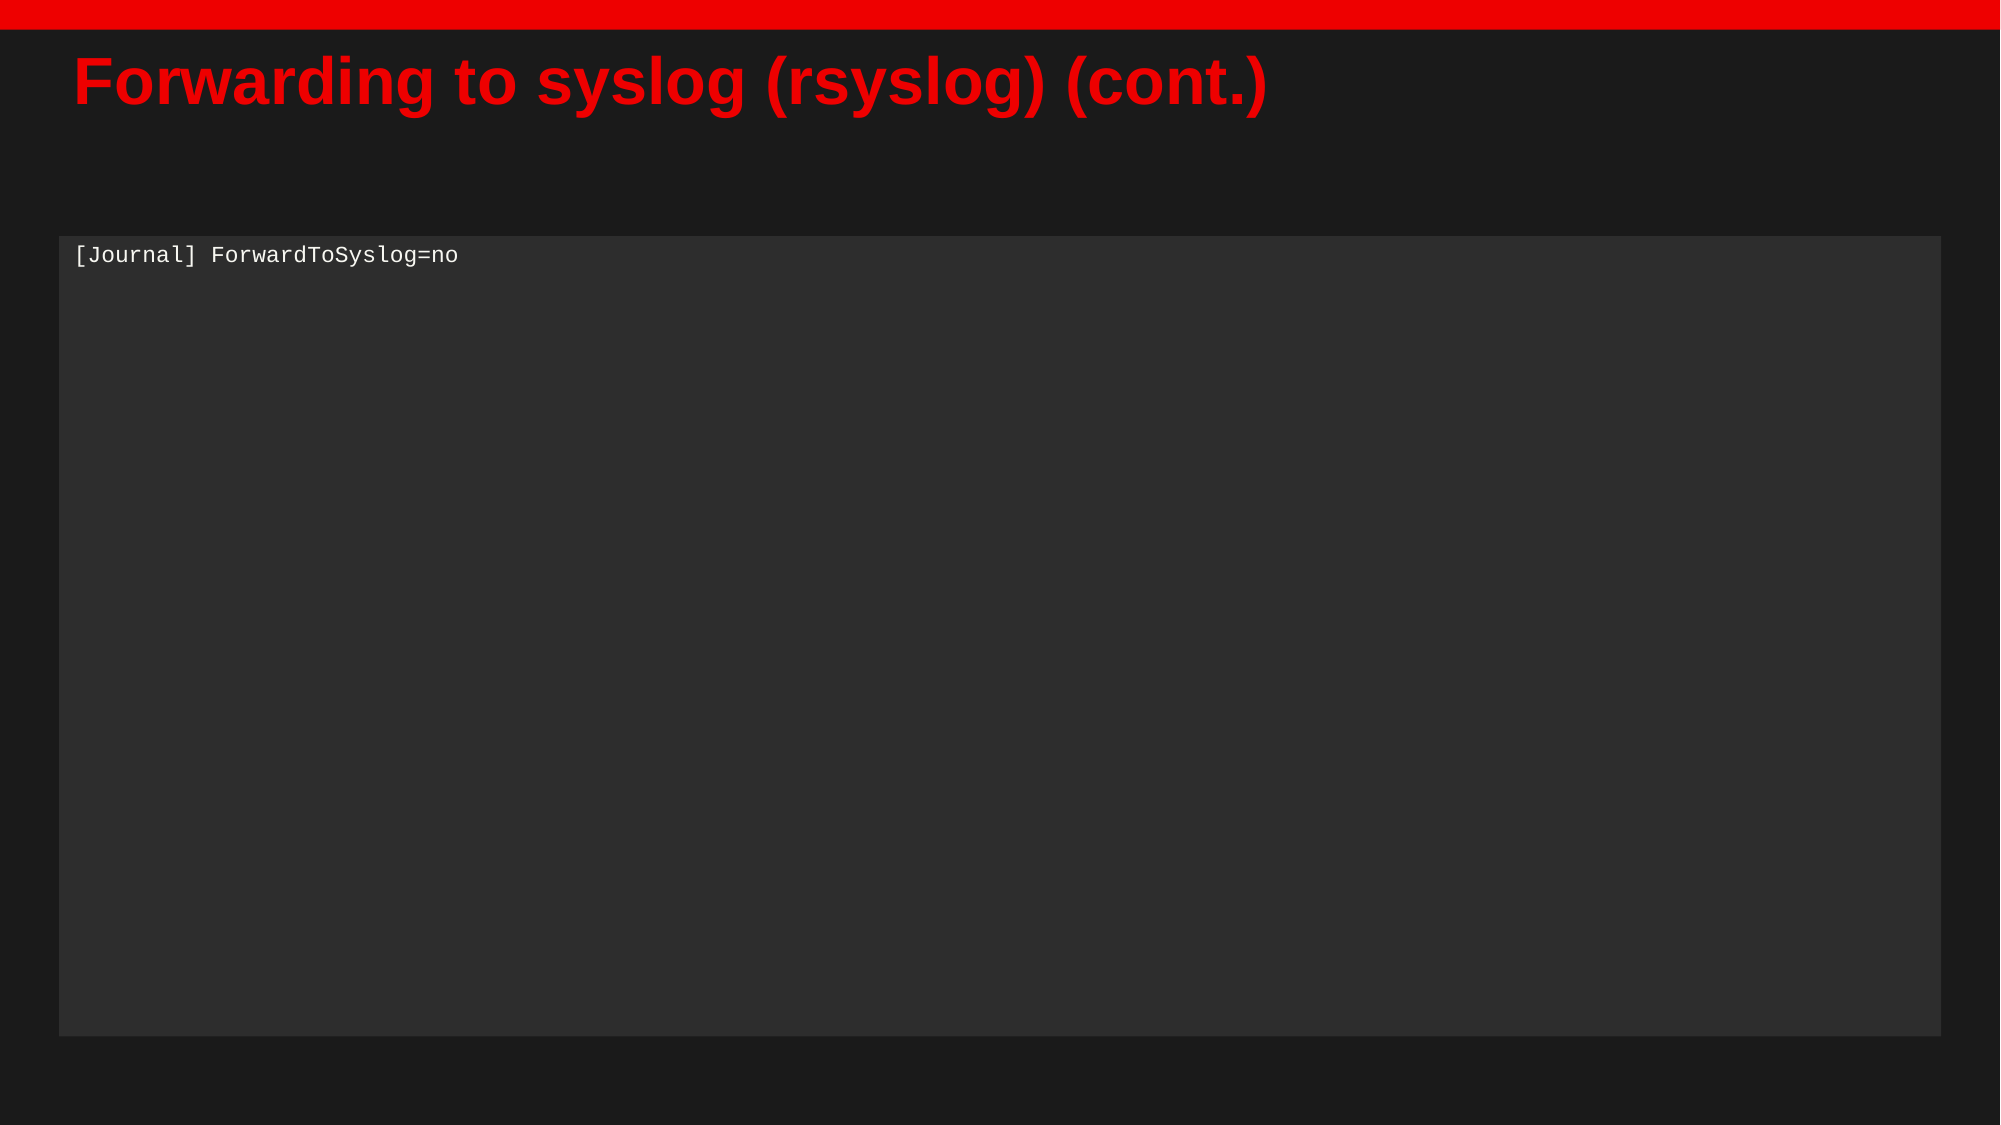

Forwarding to syslog (rsyslog) (cont.)
[Journal] ForwardToSyslog=no